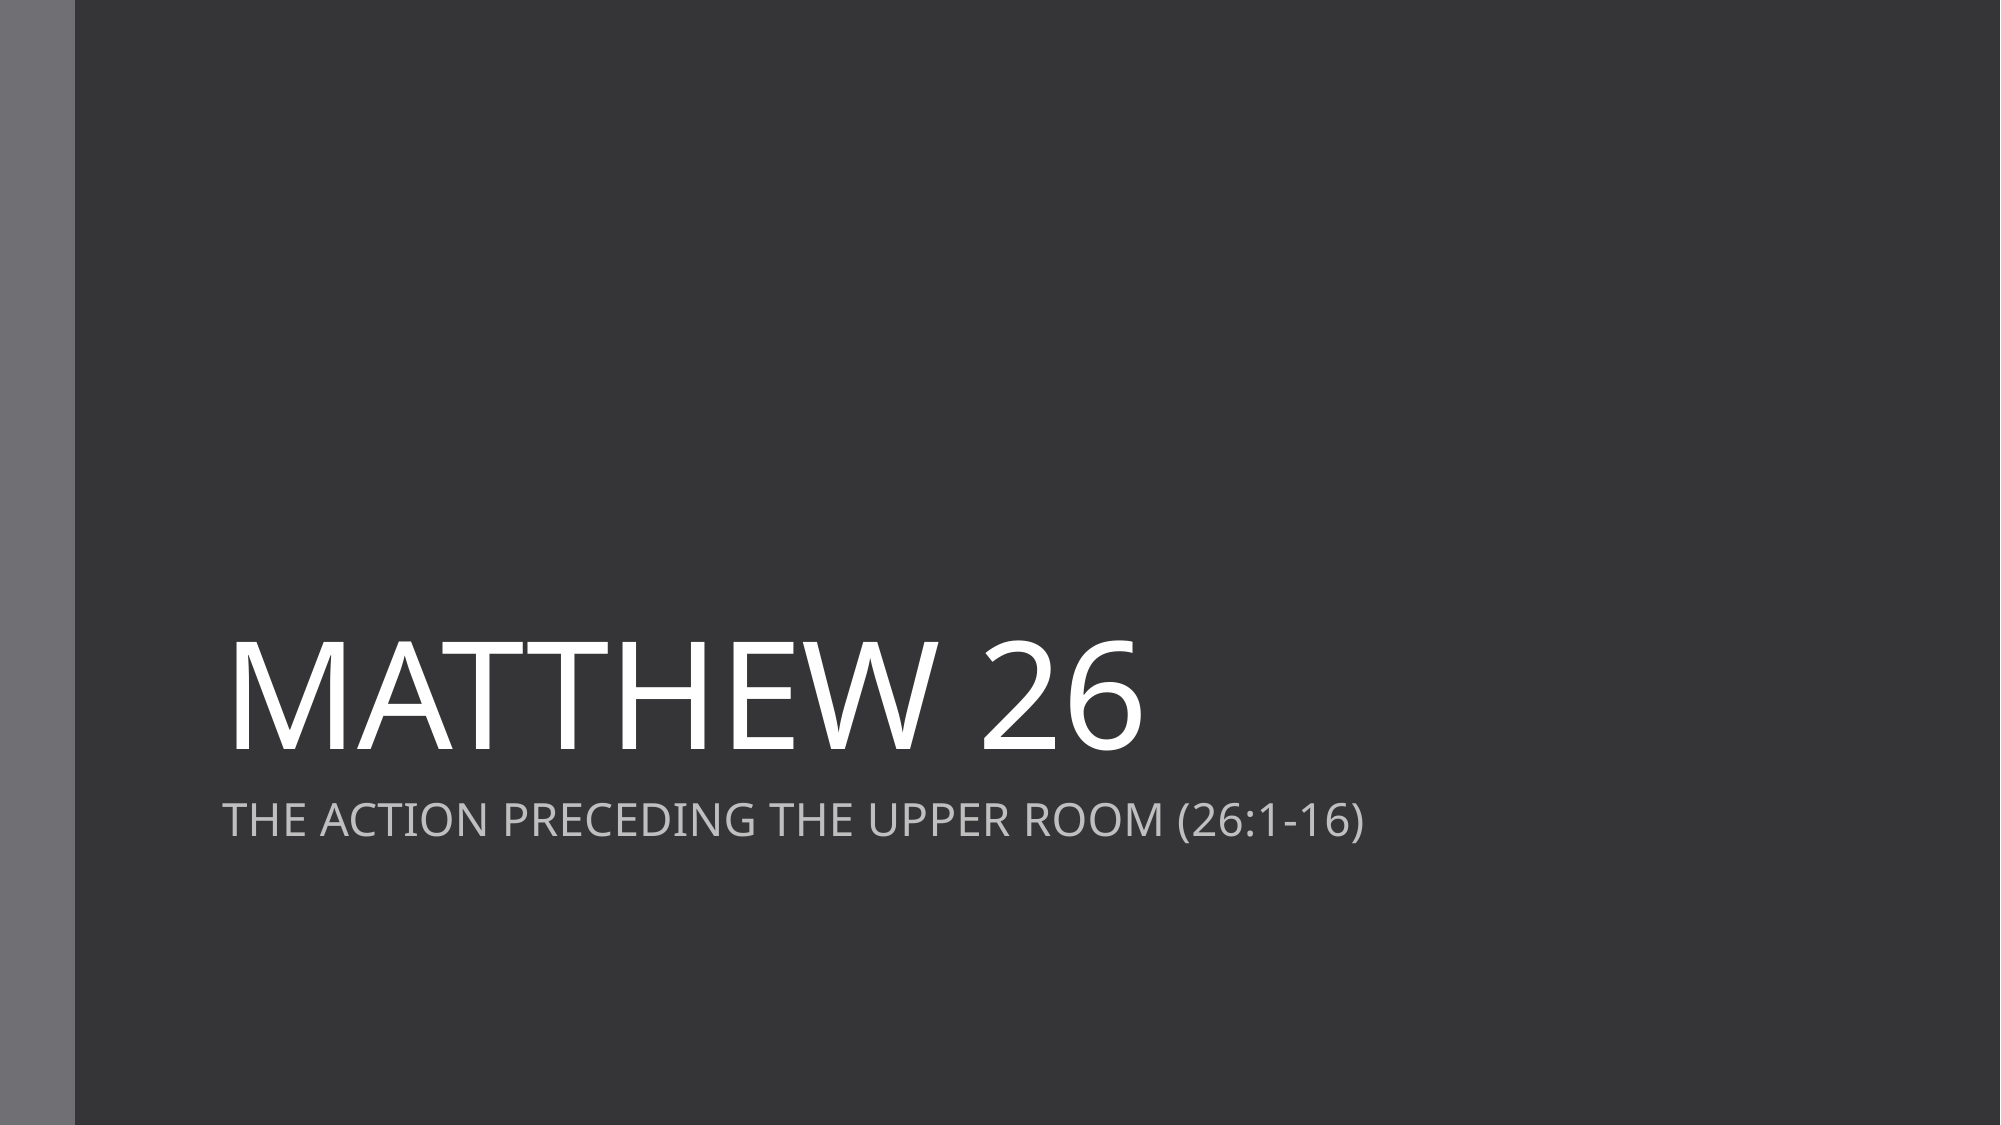

# MATTHEW 26
THE ACTION PRECEDING THE UPPER ROOM (26:1-16)